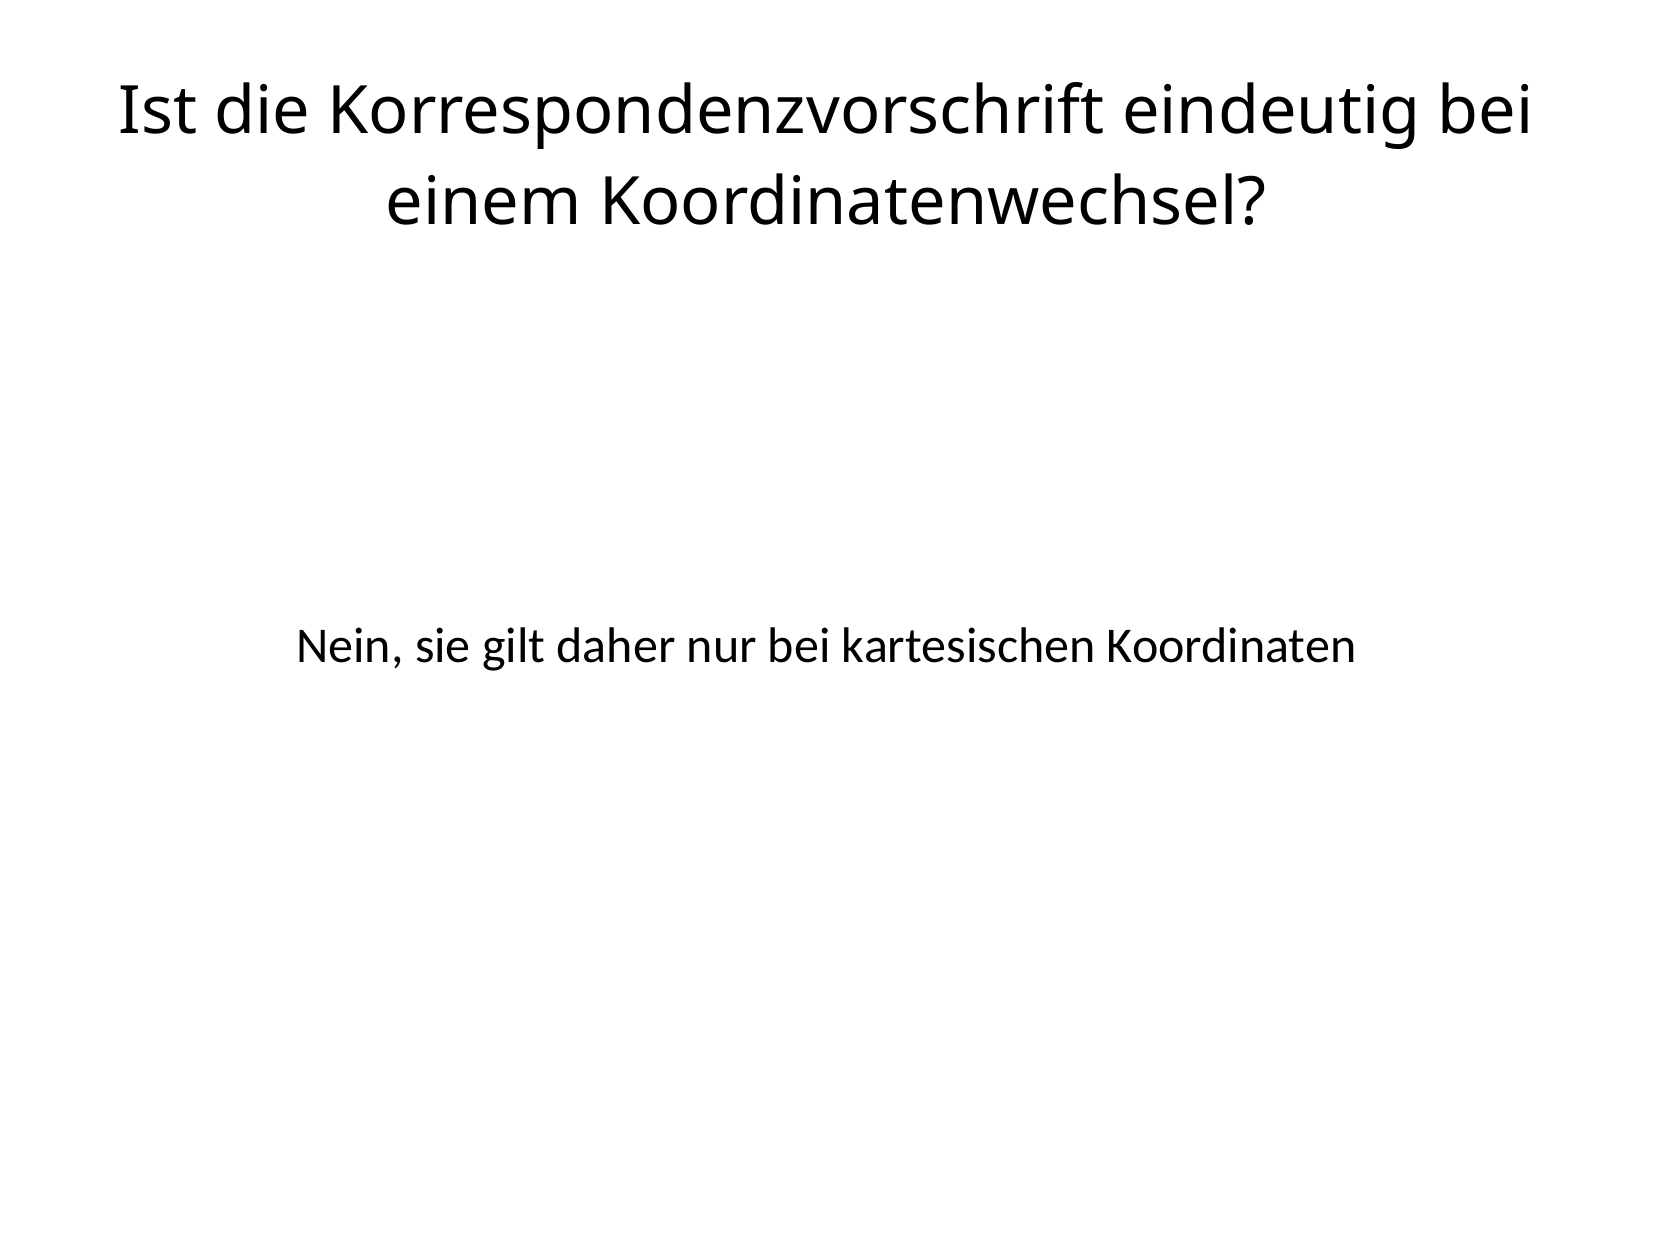

# Ist die Korrespondenzvorschrift eindeutig bei einem Koordinatenwechsel?
Nein, sie gilt daher nur bei kartesischen Koordinaten